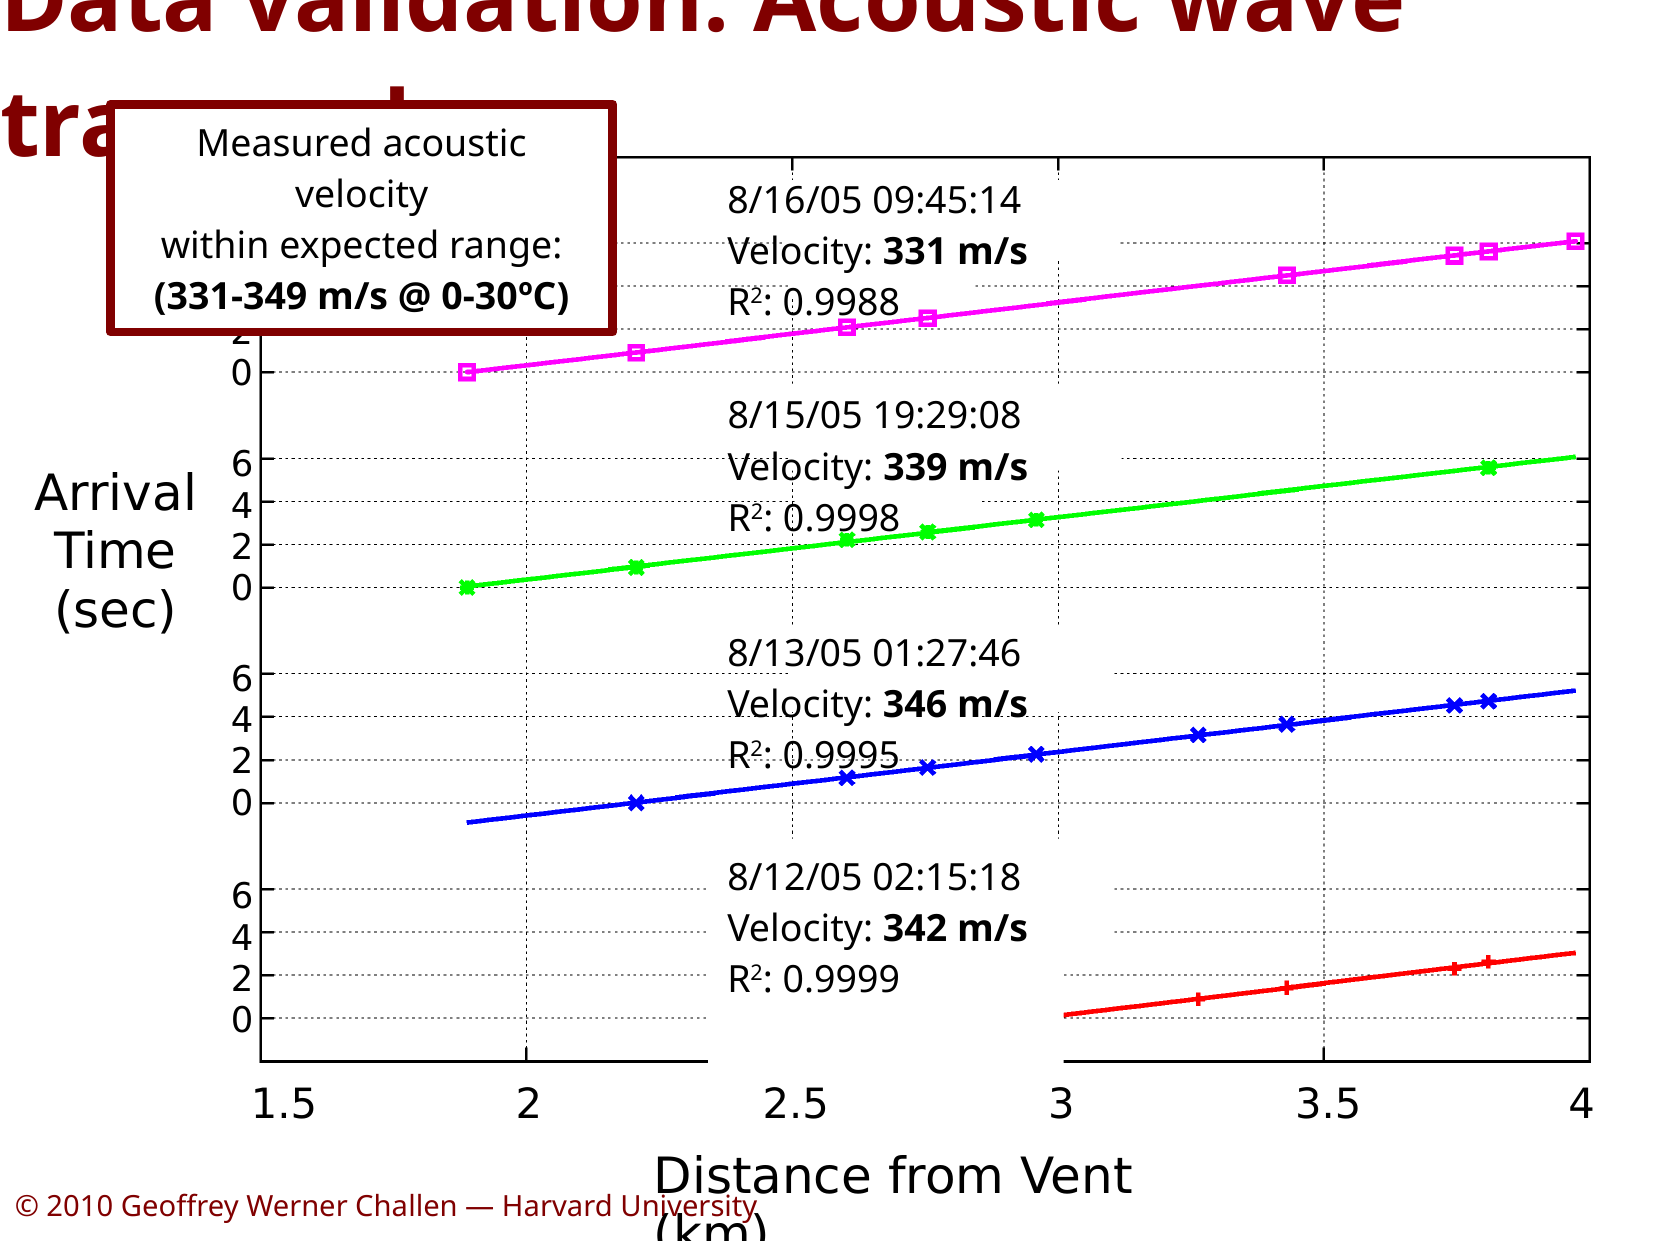

# Data validation: Acoustic wave traversal
Measured acoustic velocity
within expected range:
(331-349 m/s @ 0-30ºC)
8/16/05 09:45:14
Velocity: 331 m/s
R2: 0.9988
6
4
2
0
8/15/05 19:29:08
Velocity: 339 m/s
R2: 0.9998
6
4
2
0
Arrival
Time
(sec)
8/13/05 01:27:46
Velocity: 346 m/s
R2: 0.9995
6
4
2
0
8/12/05 02:15:18
Velocity: 342 m/s
R2: 0.9999
6
4
2
0
1.5
4
2
2.5
3
3.5
Distance from Vent (km)